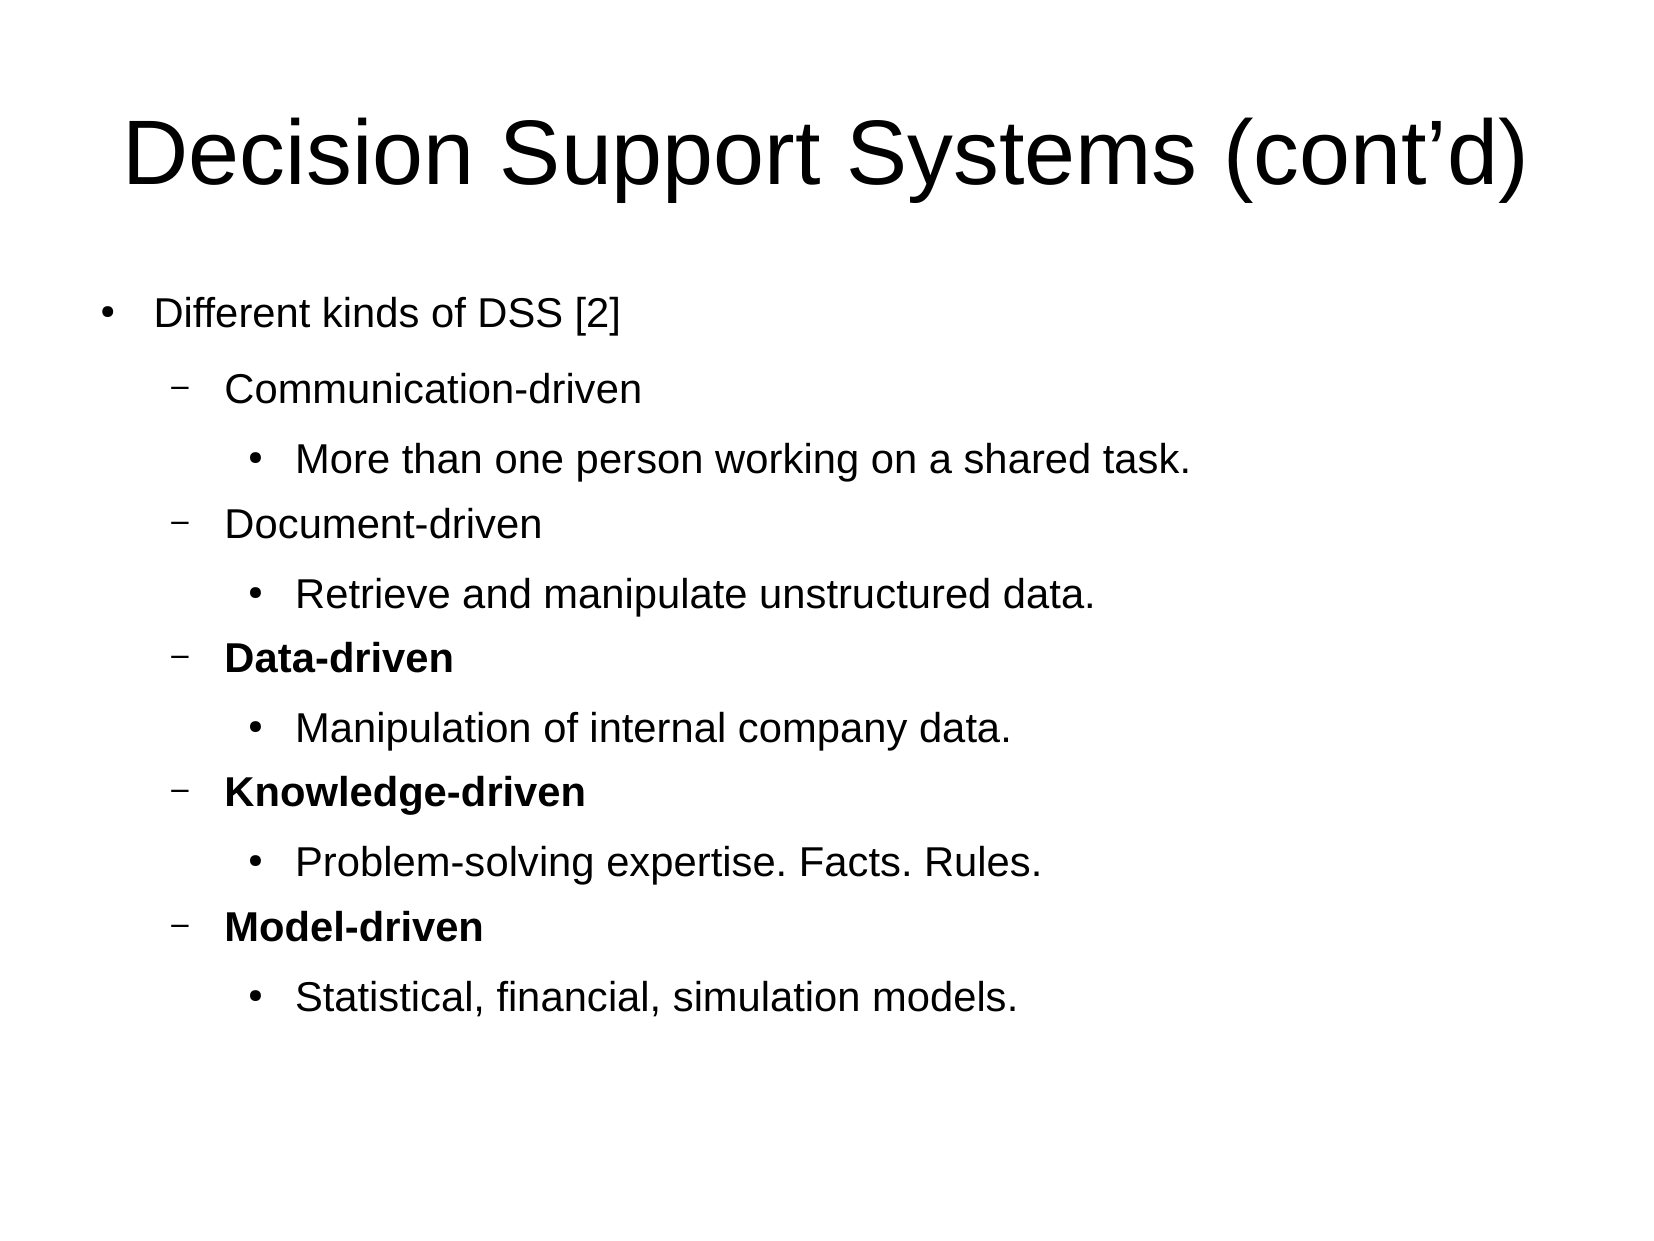

# Decision Support Systems (cont’d)
Different kinds of DSS [2]
Communication-driven
More than one person working on a shared task.
Document-driven
Retrieve and manipulate unstructured data.
Data-driven
Manipulation of internal company data.
Knowledge-driven
Problem-solving expertise. Facts. Rules.
Model-driven
Statistical, financial, simulation models.